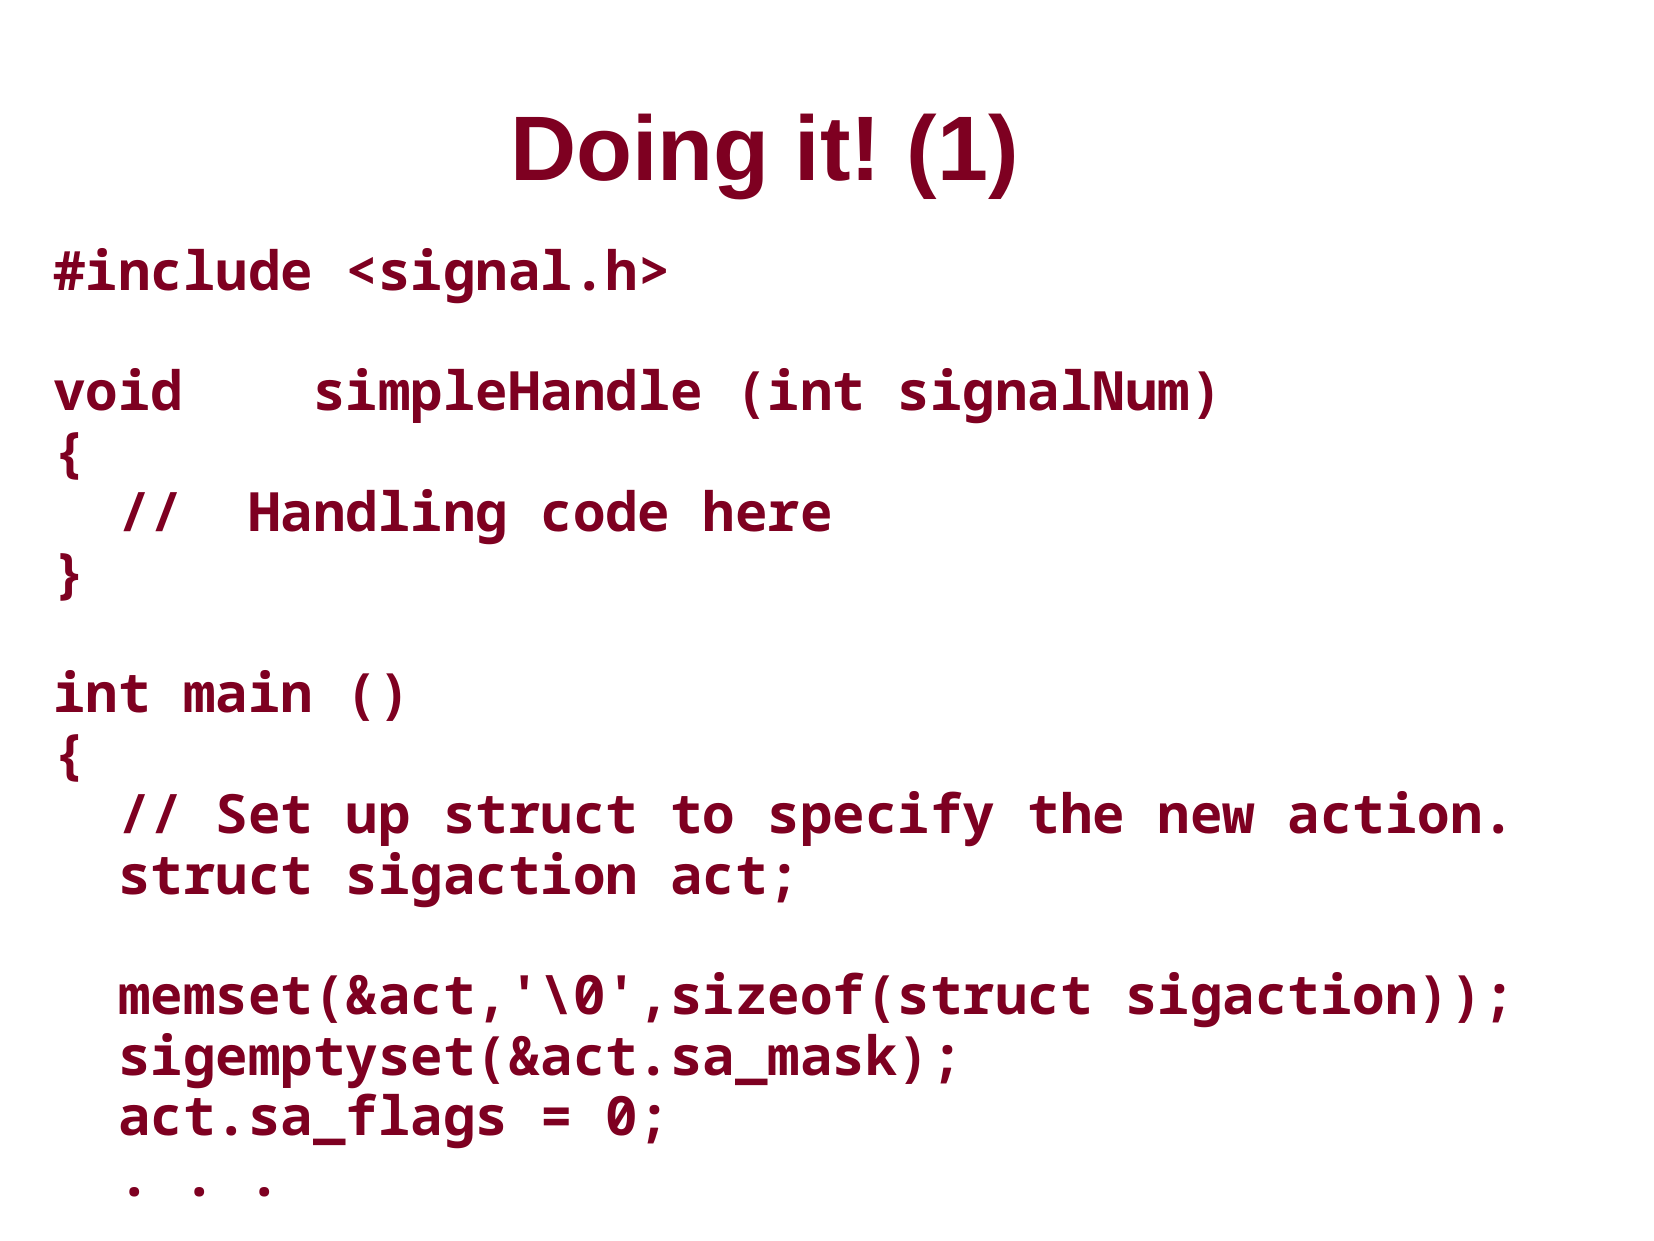

# Doing it! (1)
#include <signal.h>
void simpleHandle (int signalNum)
{
 // Handling code here
}
int main ()
{
 // Set up struct to specify the new action.
 struct sigaction act;
 memset(&act,'\0',sizeof(struct sigaction));
 sigemptyset(&act.sa_mask);
 act.sa_flags = 0;
 . . .